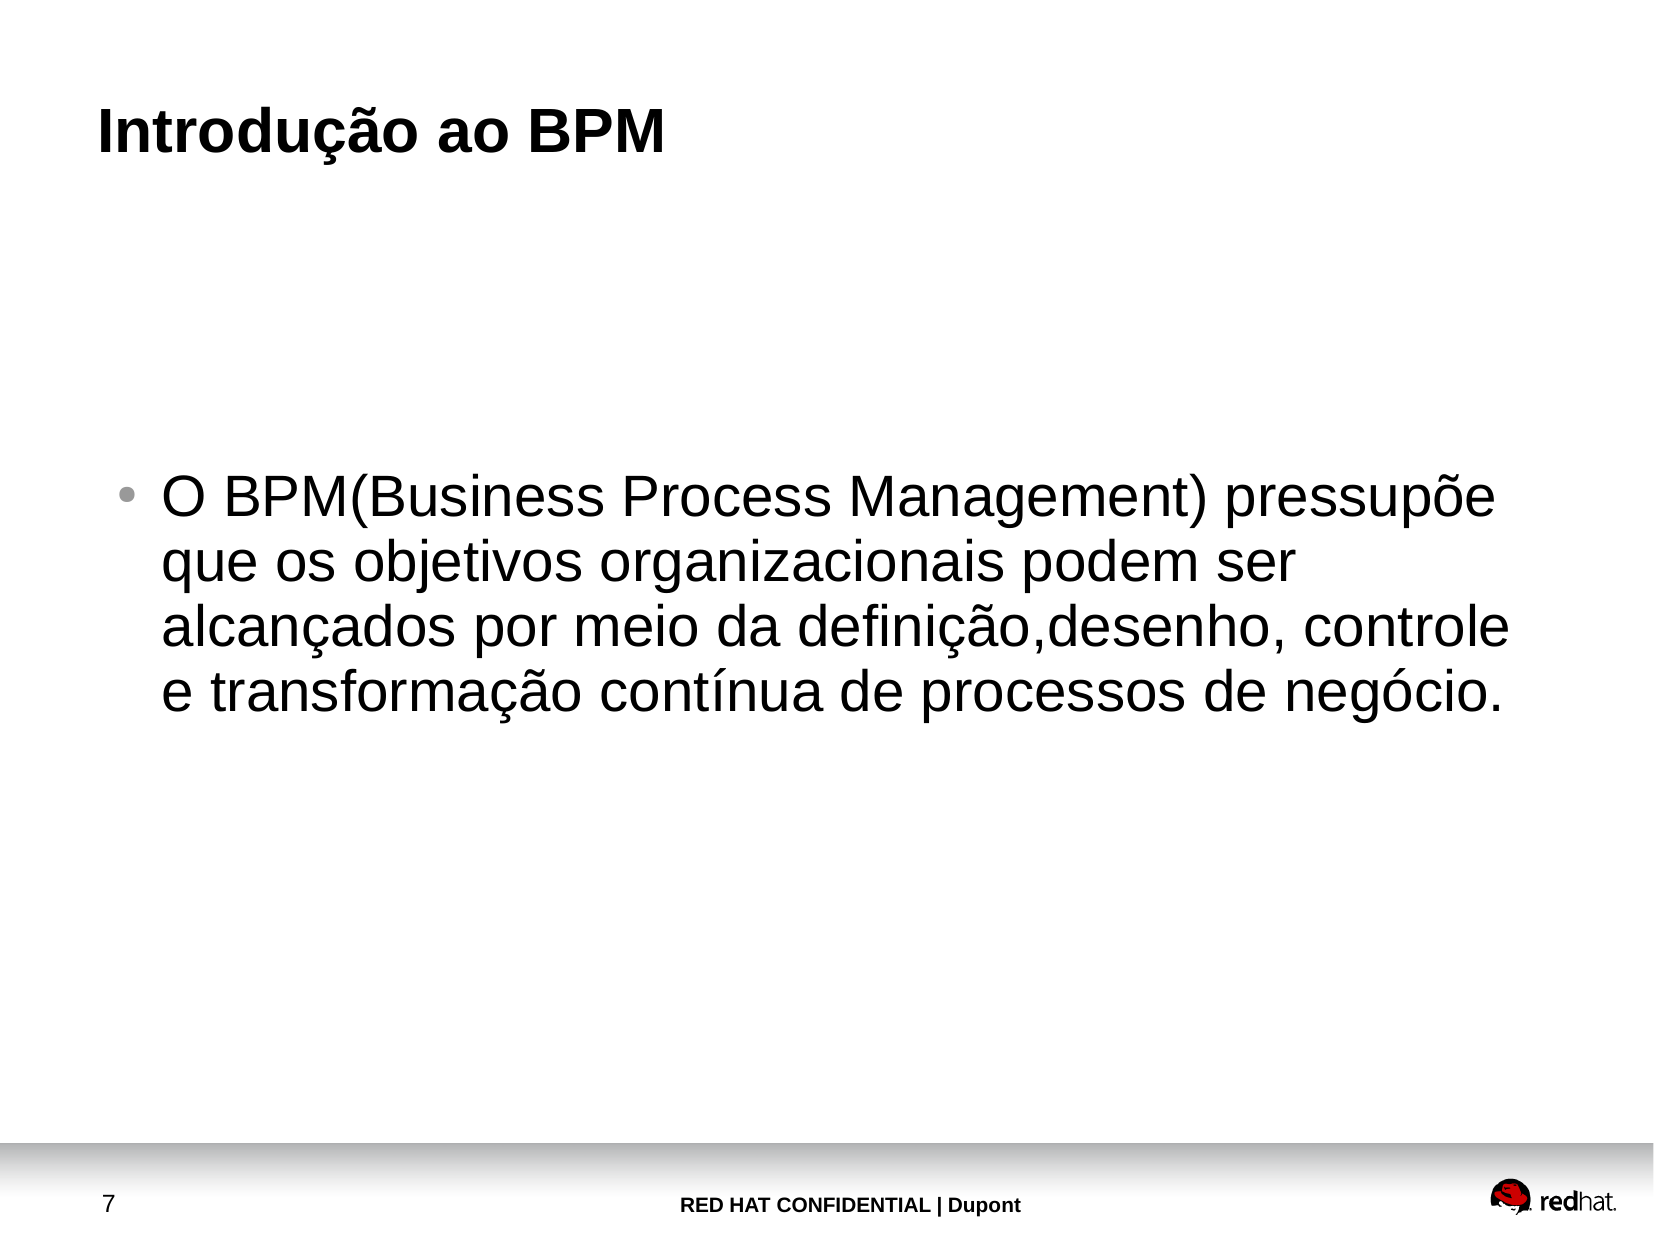

Introdução ao BPM
O BPM(Business Process Management) pressupõe que os objetivos organizacionais podem ser alcançados por meio da definição,desenho, controle e transformação contínua de processos de negócio.